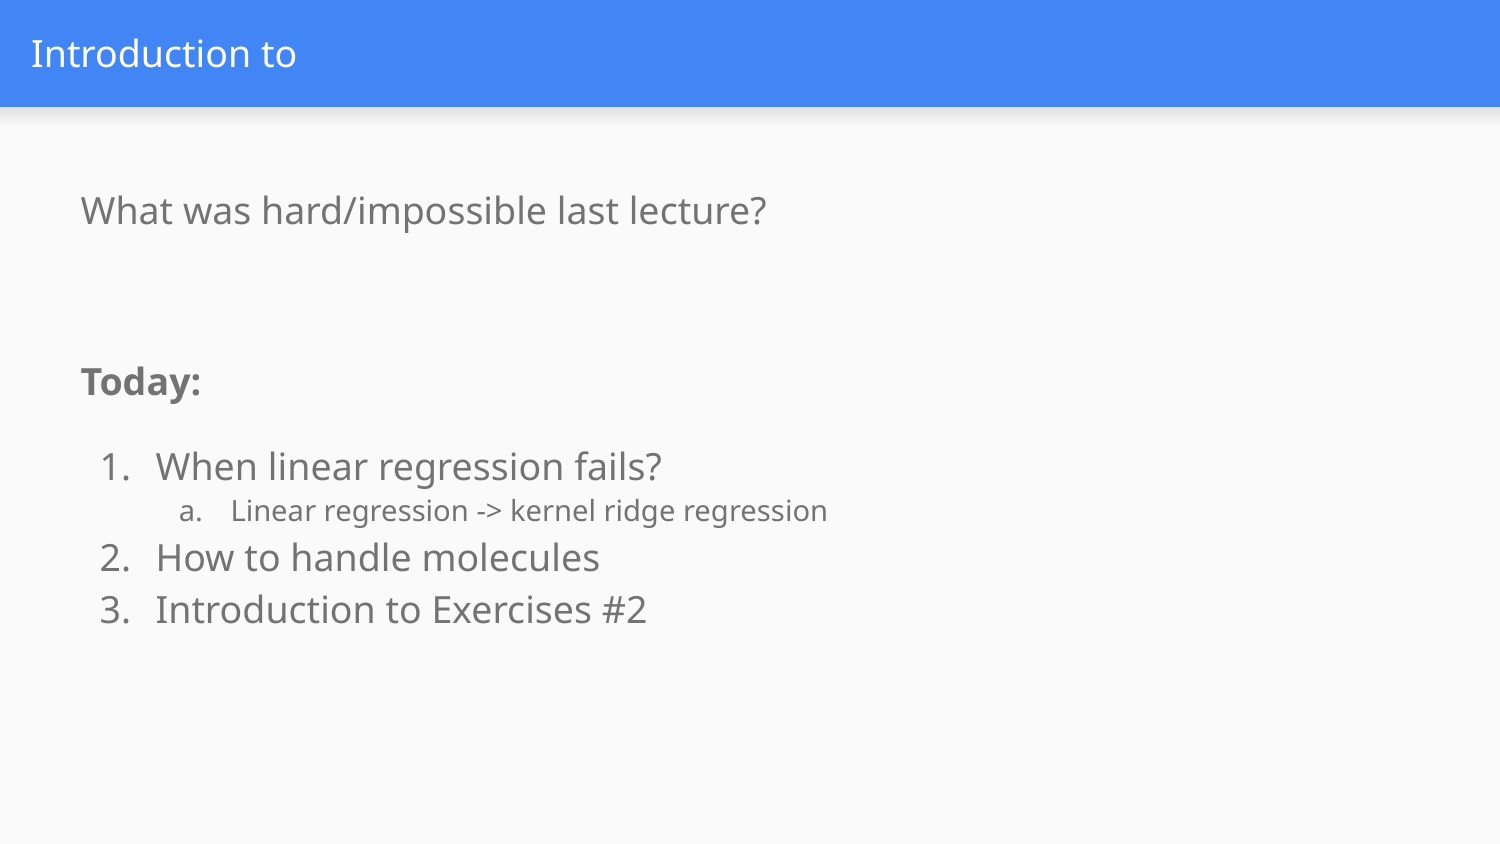

# Introduction to
What was hard/impossible last lecture?
Today:
When linear regression fails?
Linear regression -> kernel ridge regression
How to handle molecules
Introduction to Exercises #2